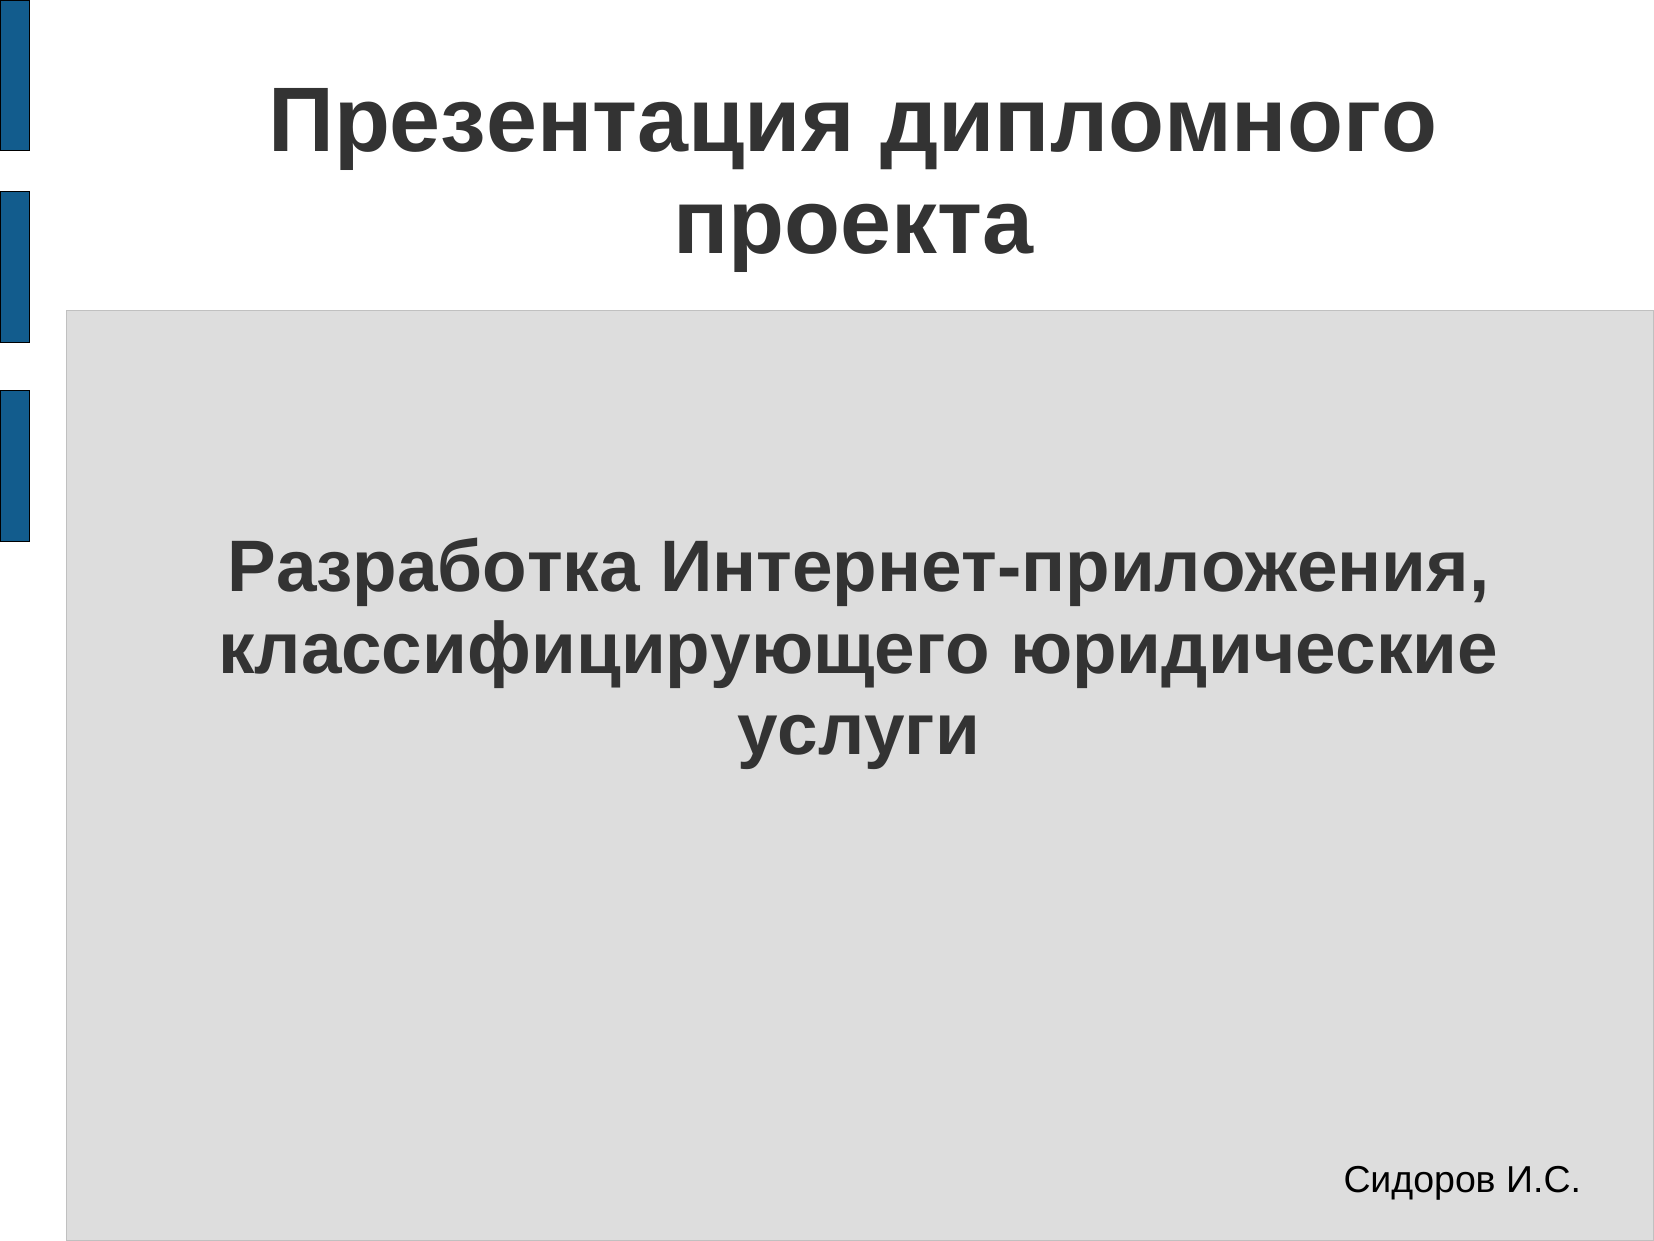

Презентация дипломного проекта
# Разработка Интернет-приложения, классифицирующего юридические услуги
Сидоров И.С.